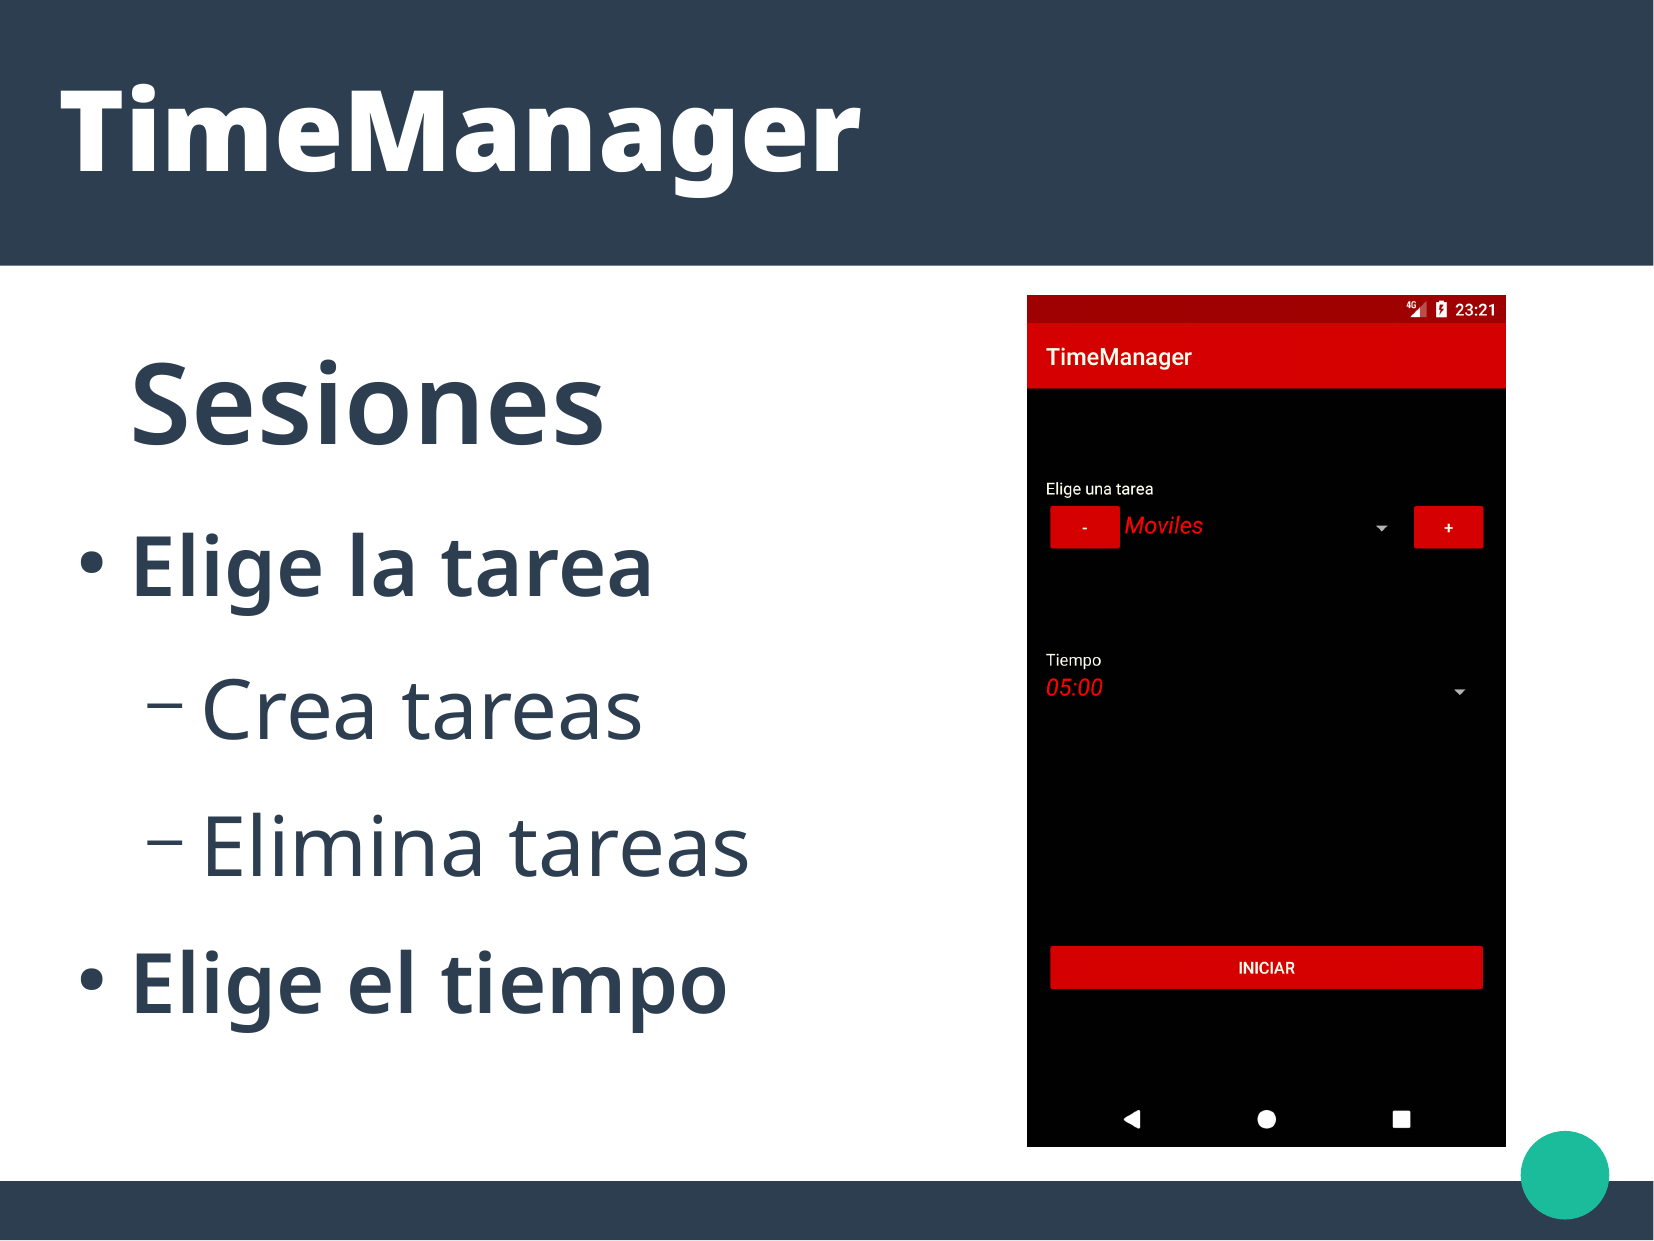

# TimeManager
Sesiones
Elige la tarea
Crea tareas
Elimina tareas
Elige el tiempo